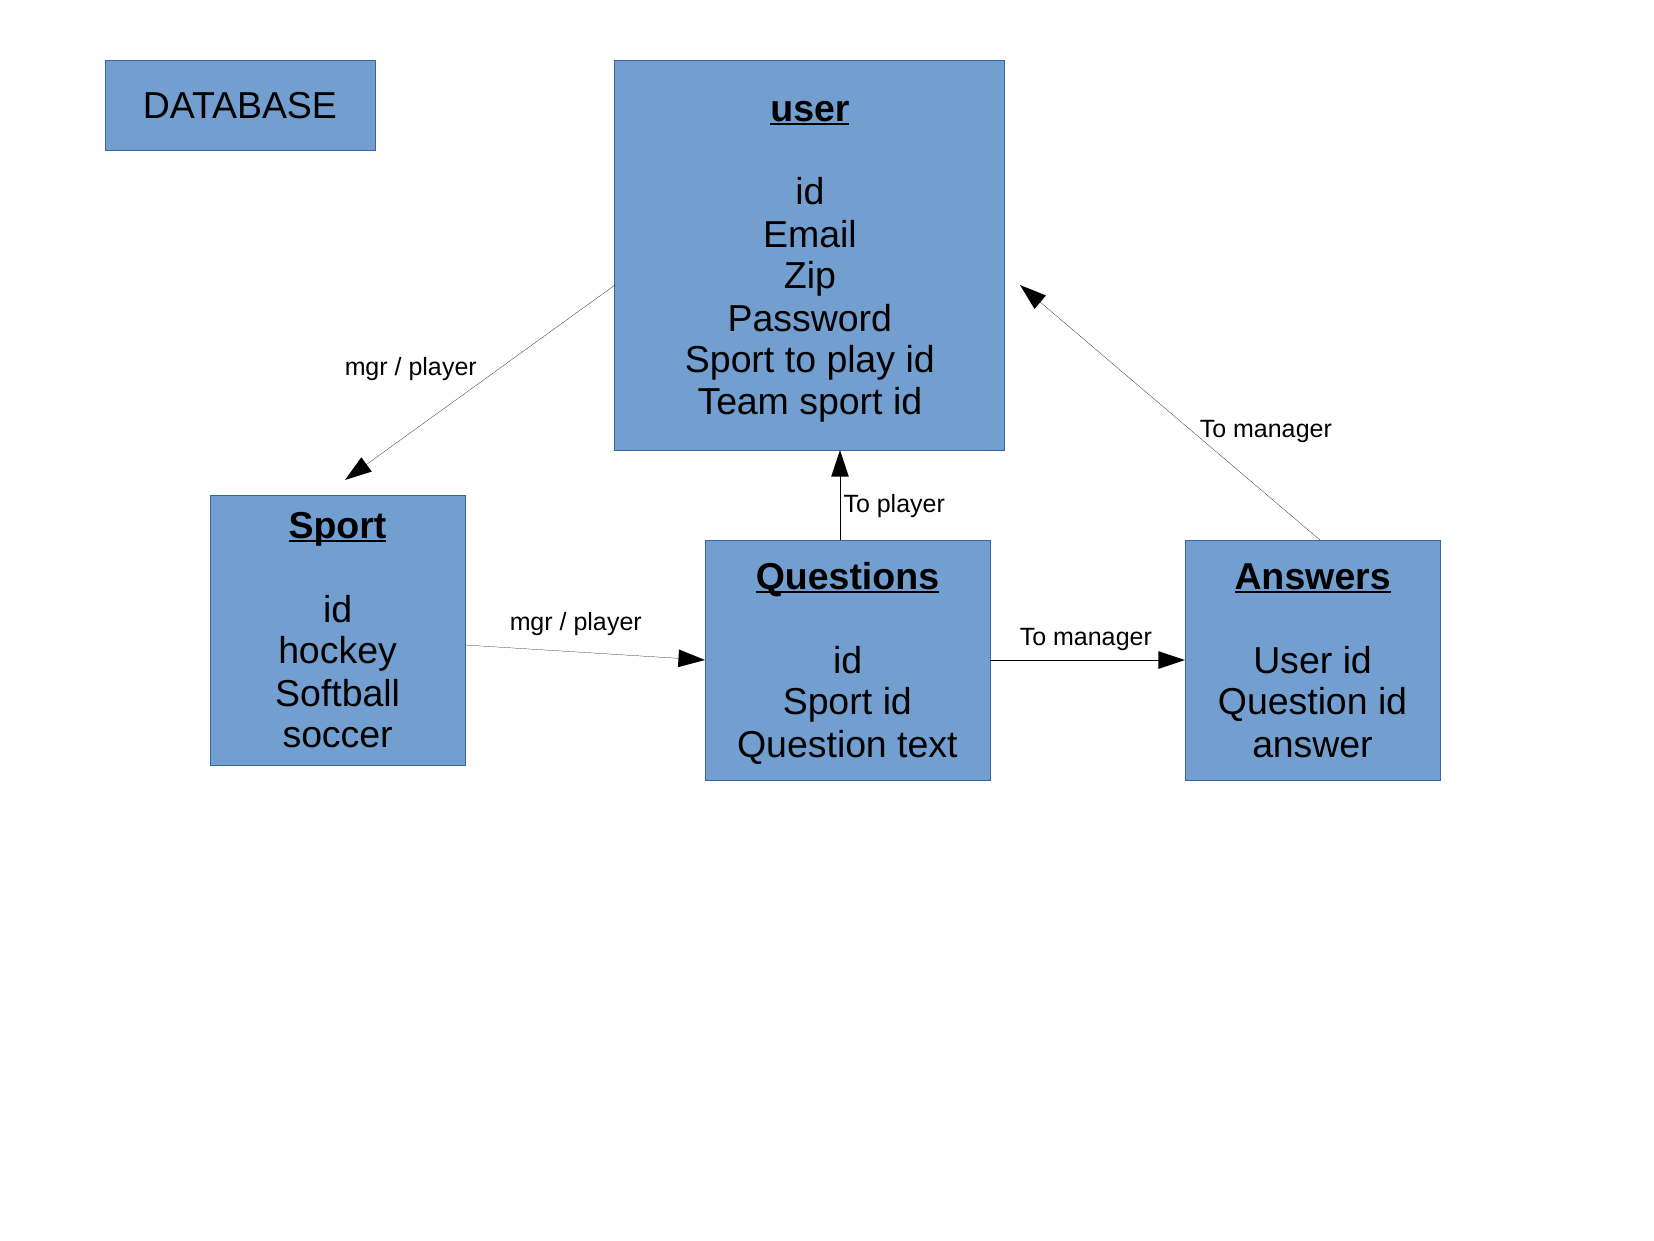

user
id
Email
Zip
Password
Sport to play id
Team sport id
DATABASE
mgr / player
To manager
To player
Sport
id
hockey
Softball
soccer
Questions
id
Sport id
Question text
Answers
User id
Question id
answer
mgr / player
To manager